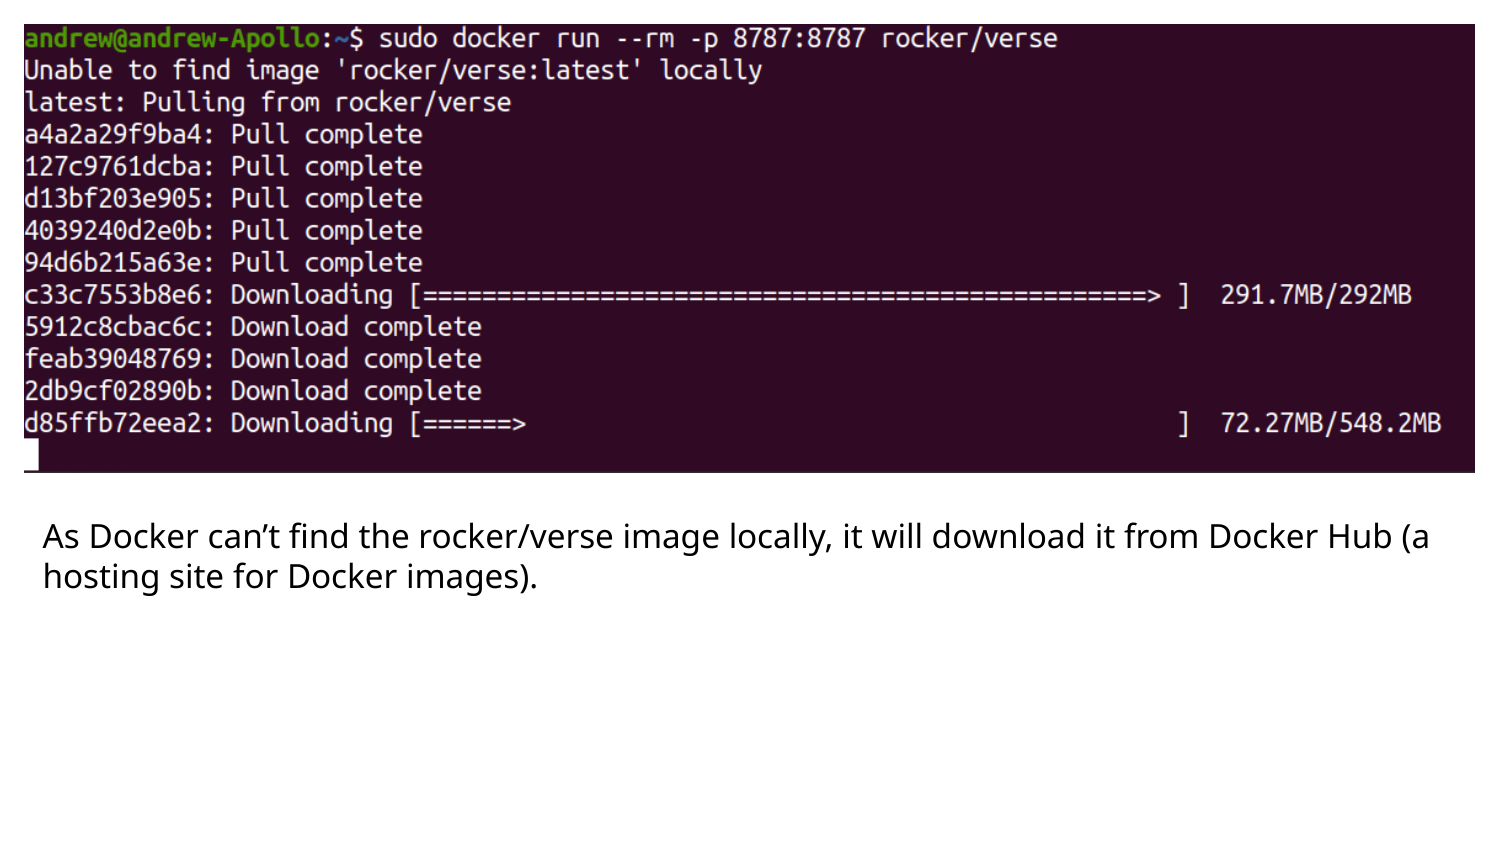

As Docker can’t find the rocker/verse image locally, it will download it from Docker Hub (a hosting site for Docker images).